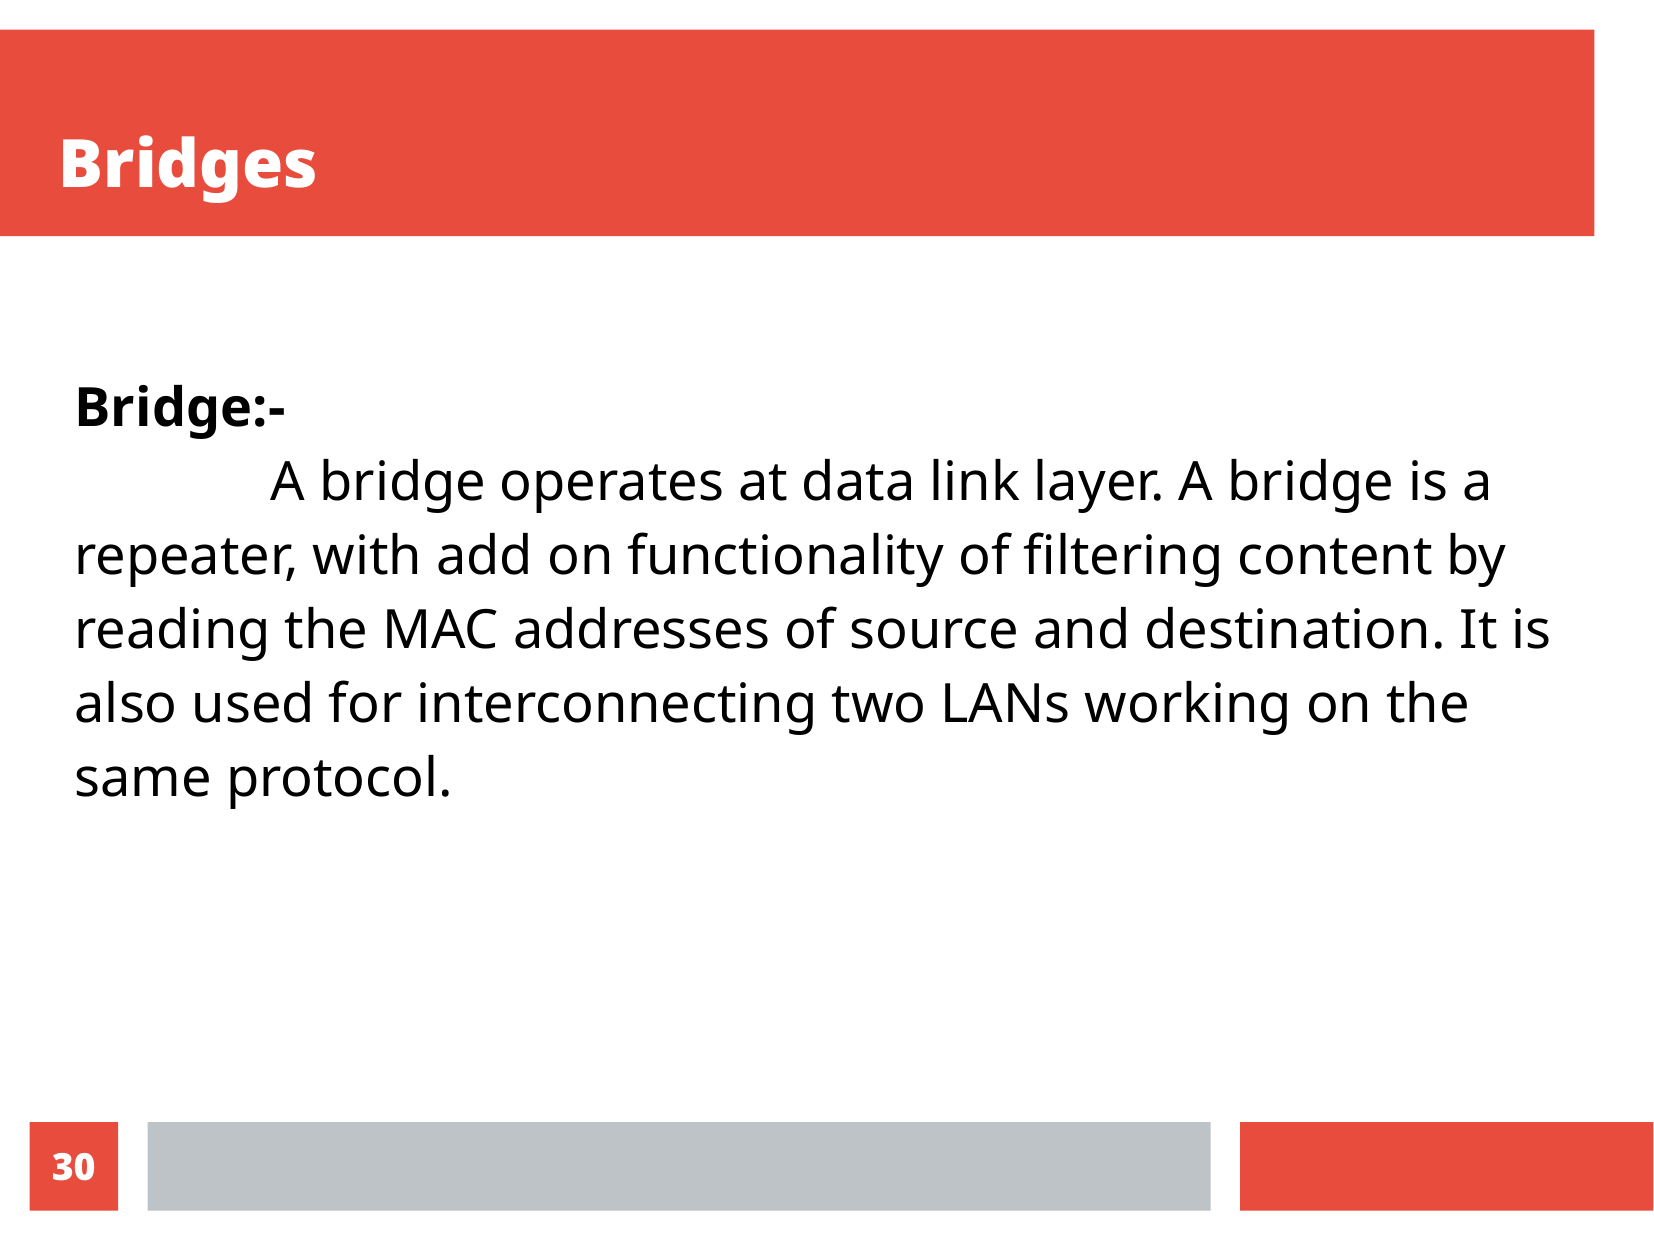

# Bridges
Bridge:-
 A bridge operates at data link layer. A bridge is a repeater, with add on functionality of filtering content by reading the MAC addresses of source and destination. It is also used for interconnecting two LANs working on the same protocol.
30